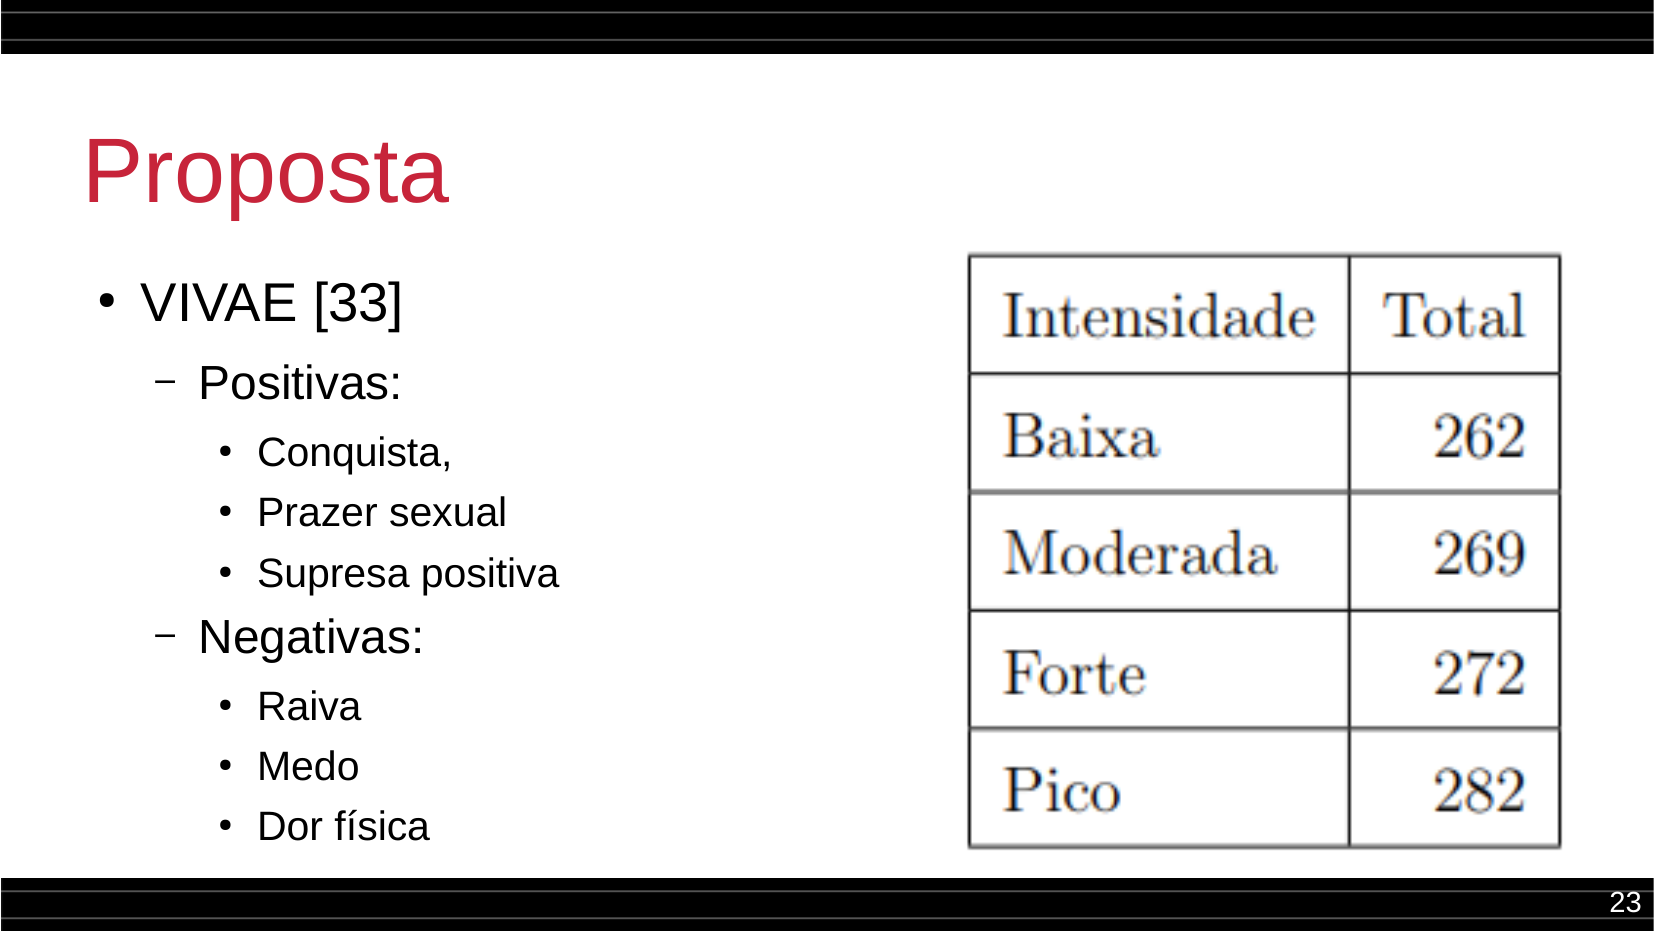

# Proposta
VIVAE [33]
Positivas:
Conquista,
Prazer sexual
Supresa positiva
Negativas:
Raiva
Medo
Dor física